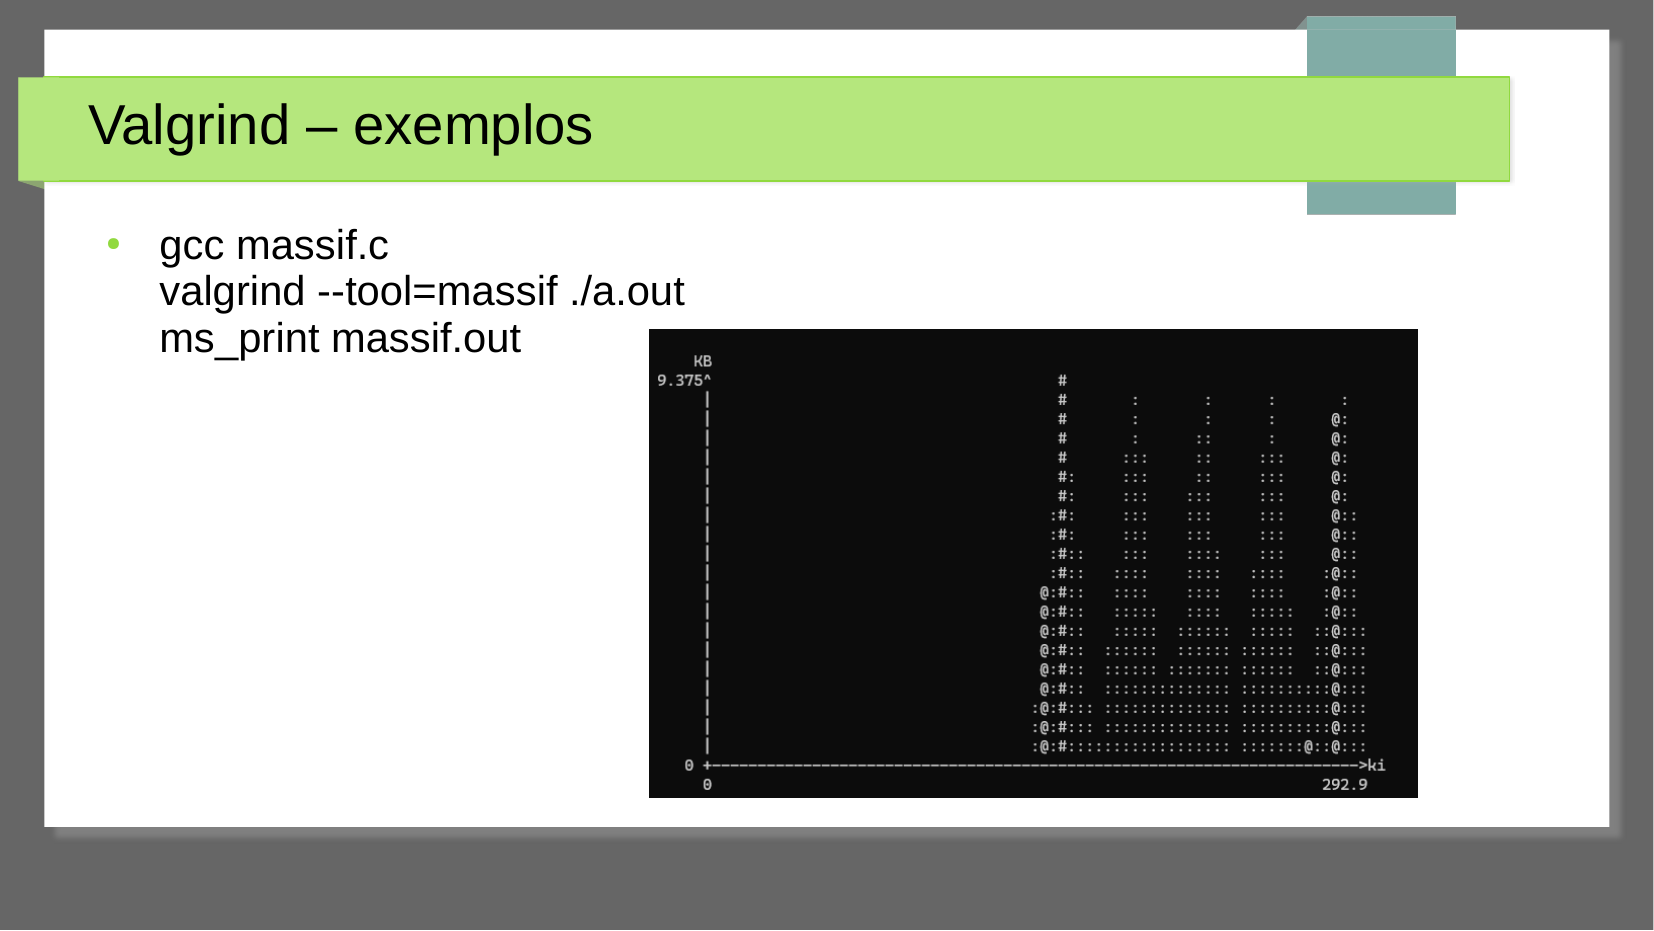

# Valgrind – exemplos
gcc massif.c
valgrind --tool=massif ./a.out
ms_print massif.out